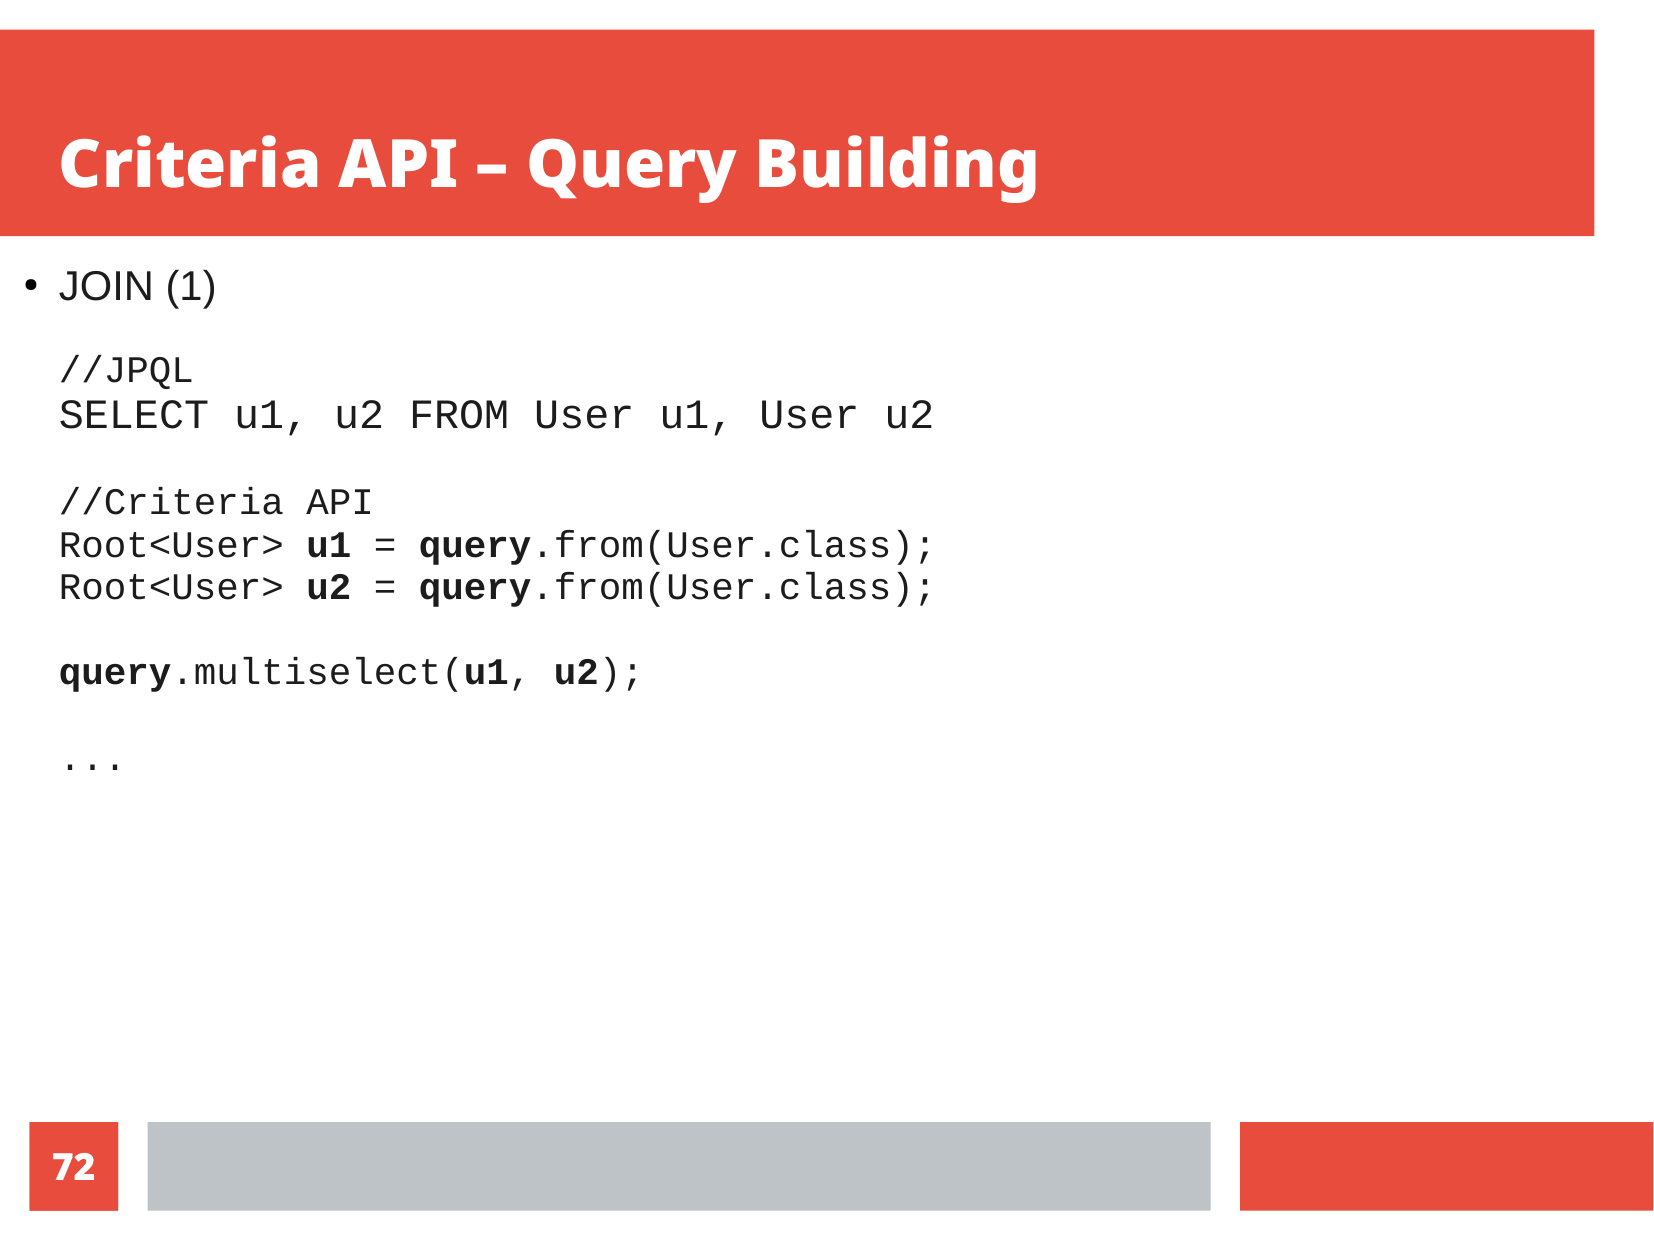

# Criteria API – Query Building
JOIN (1)
//JPQL
SELECT u1, u2 FROM User u1, User u2
//Criteria API
Root<User> u1 = query.from(User.class);
Root<User> u2 = query.from(User.class);
query.multiselect(u1, u2);
...
72